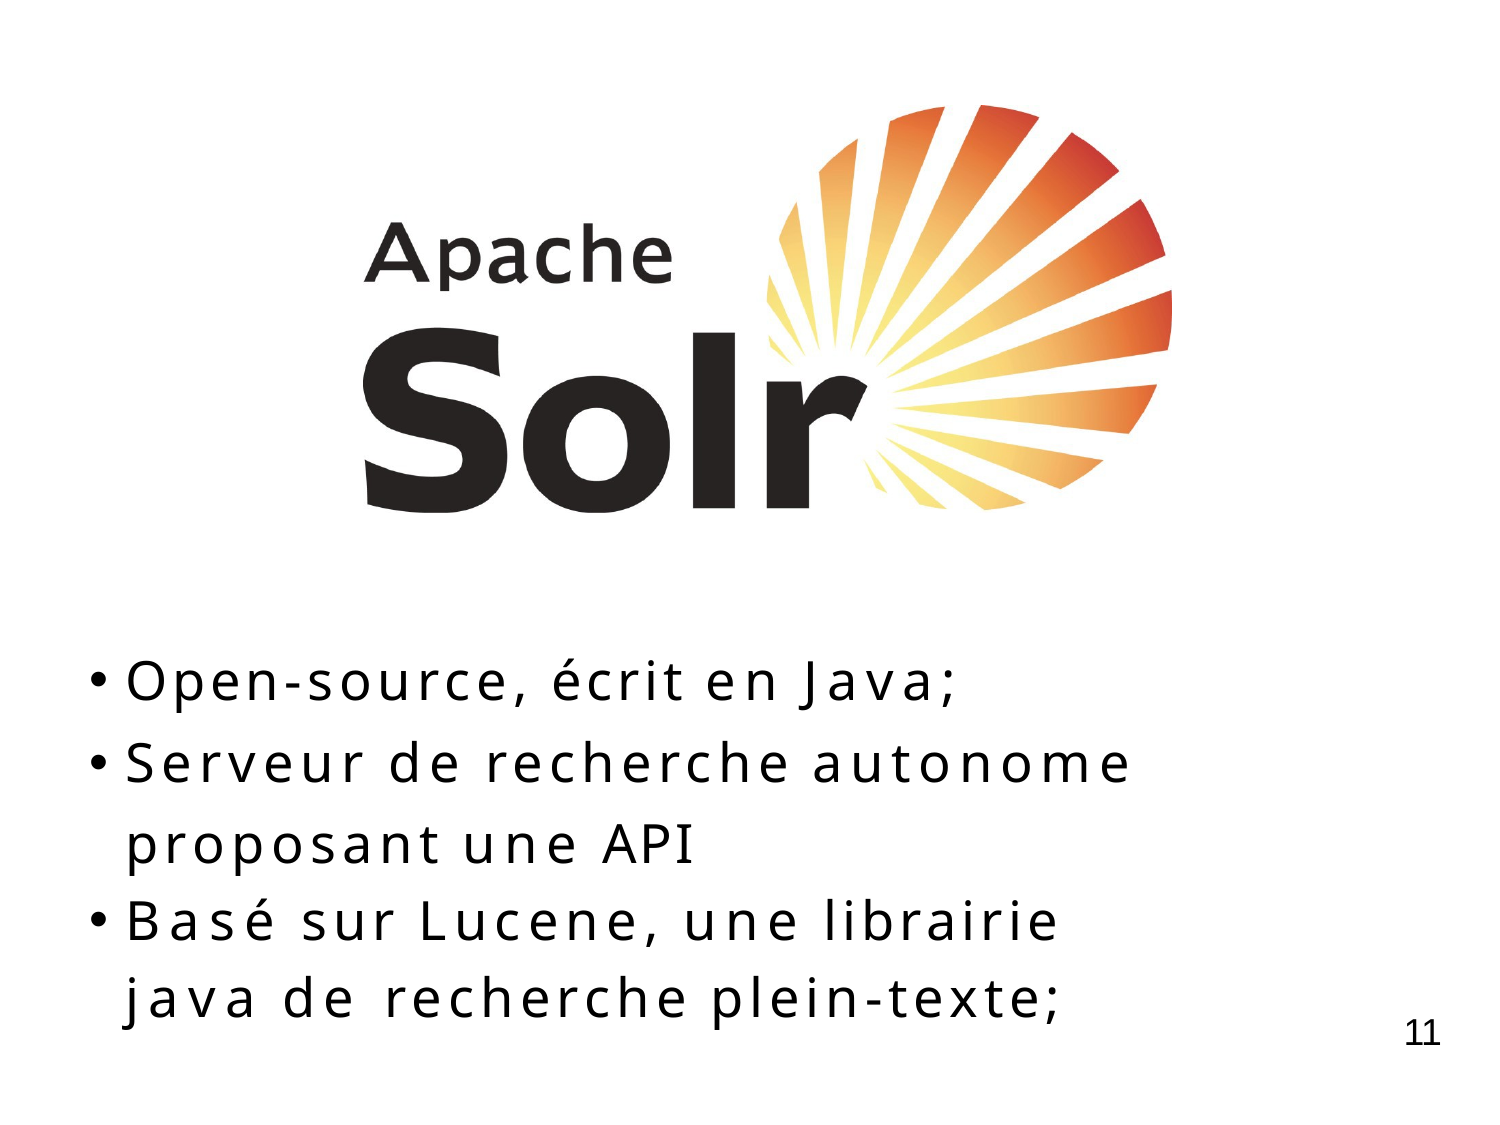

Open-source, écrit en Java;
Serveur de recherche autonome 	proposant une API
Basé sur Lucene, une librairie java de recherche plein-texte;
11